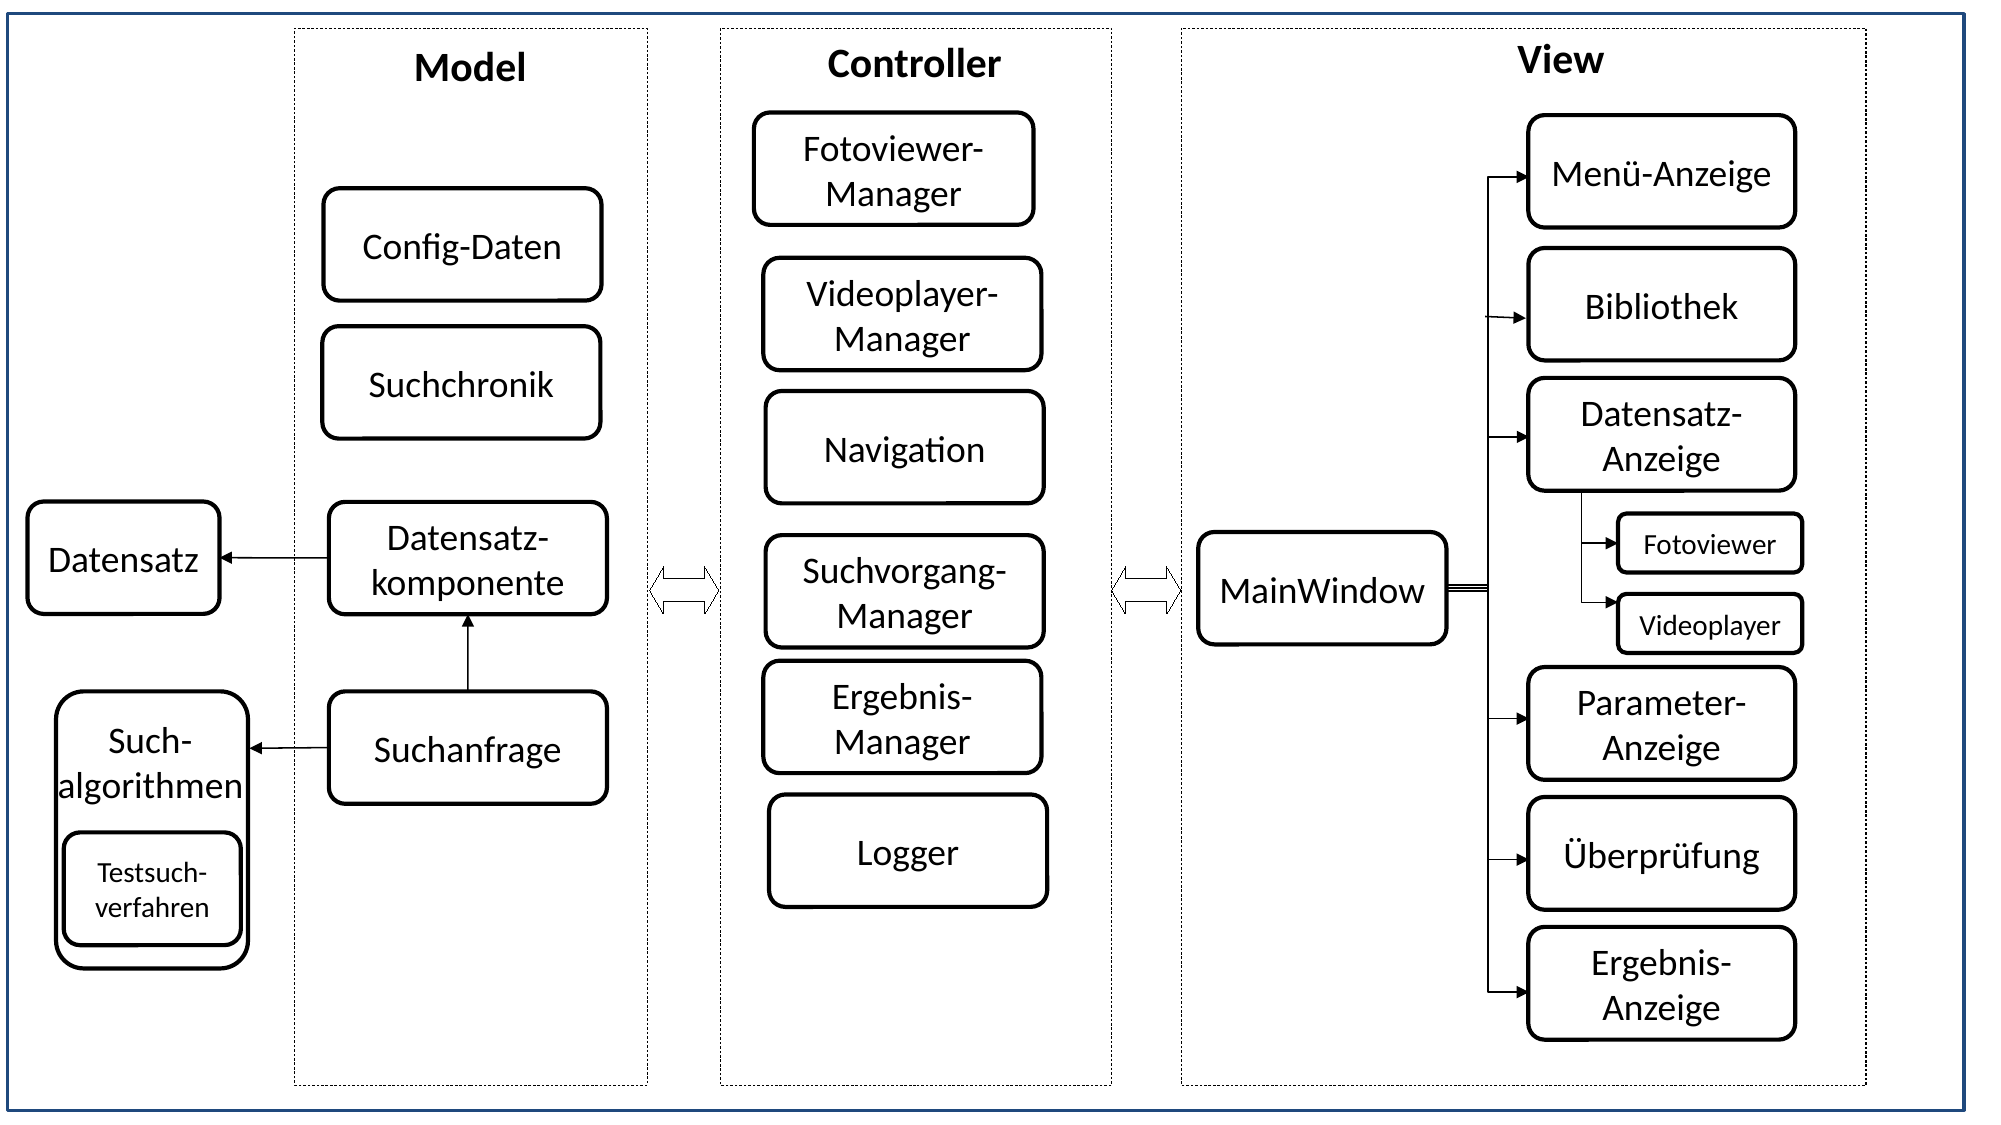

View
Controller
Model
Fotoviewer-Manager
Menü-Anzeige
Config-Daten
Bibliothek
Videoplayer-Manager
Suchchronik
Datensatz-Anzeige
Navigation
Datensatz
Datensatz-komponente
Fotoviewer
MainWindow
Suchvorgang-Manager
Videoplayer
Ergebnis-Manager
Parameter-Anzeige
Suchanfrage
Such-algorithmen
Logger
Überprüfung
Testsuch-verfahren
Ergebnis-Anzeige